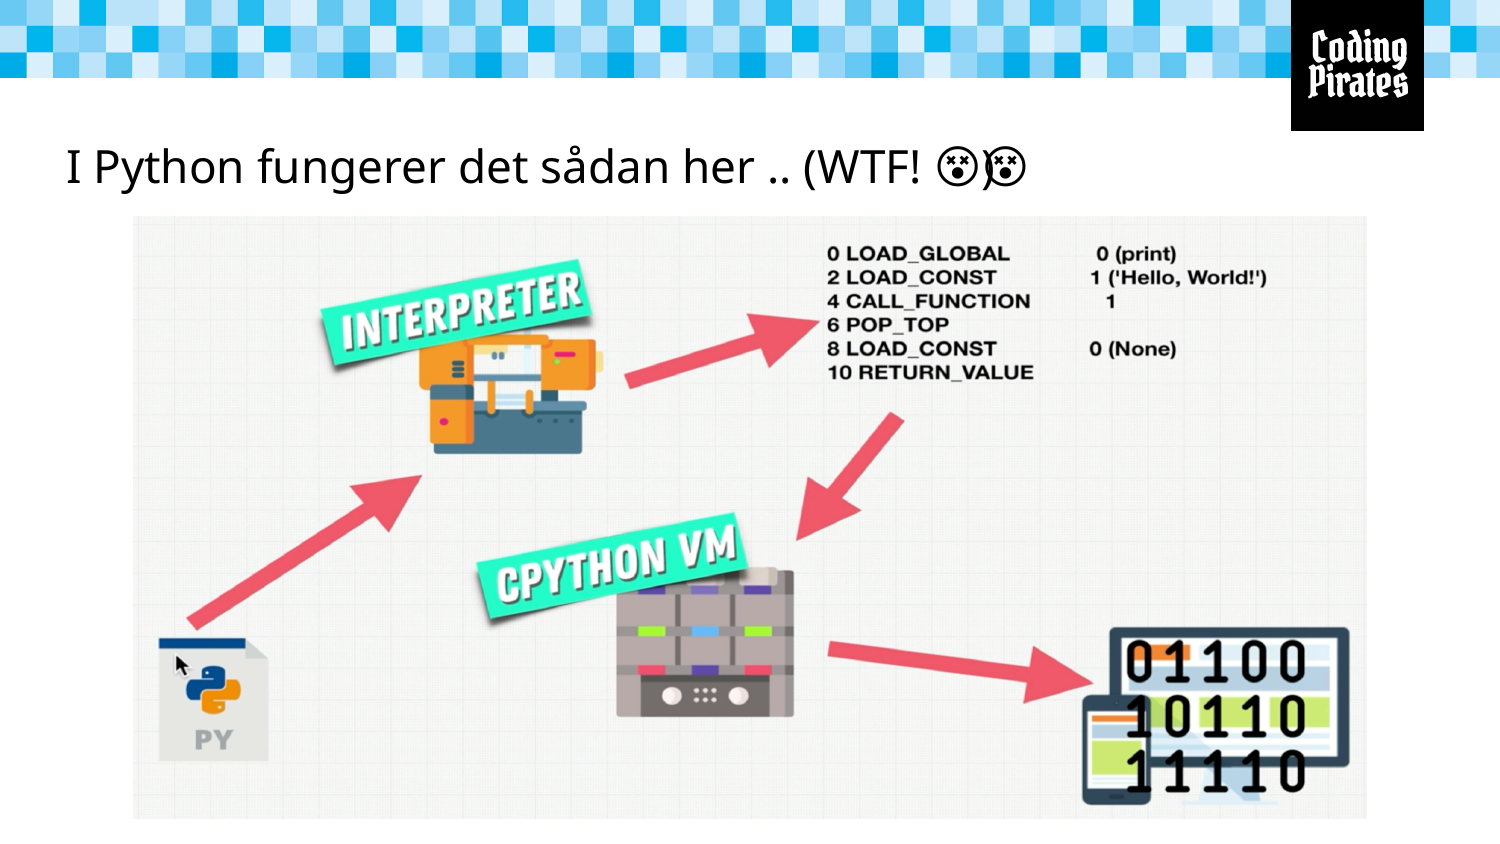

# I Python fungerer det sådan her .. (WTF! 😵‍💫)